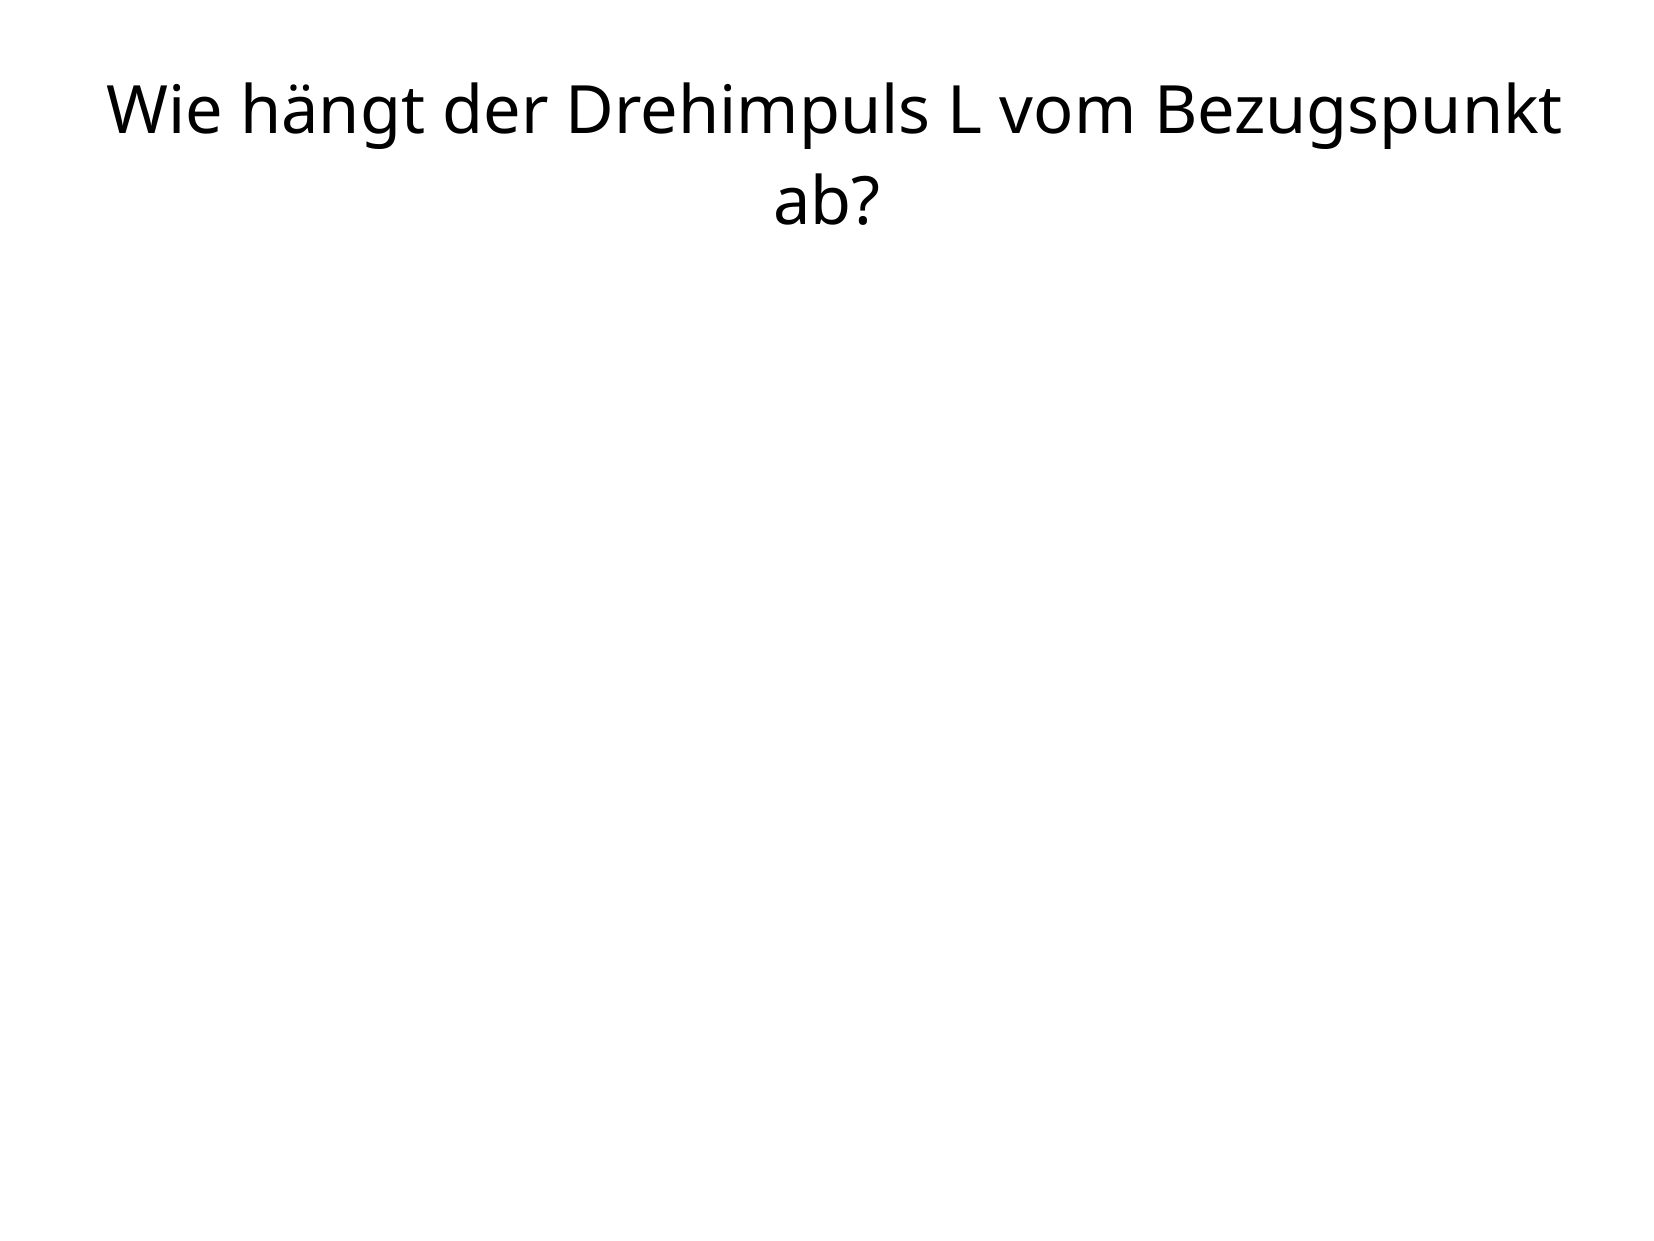

# Wie hängt der Drehimpuls L vom Bezugspunkt ab?